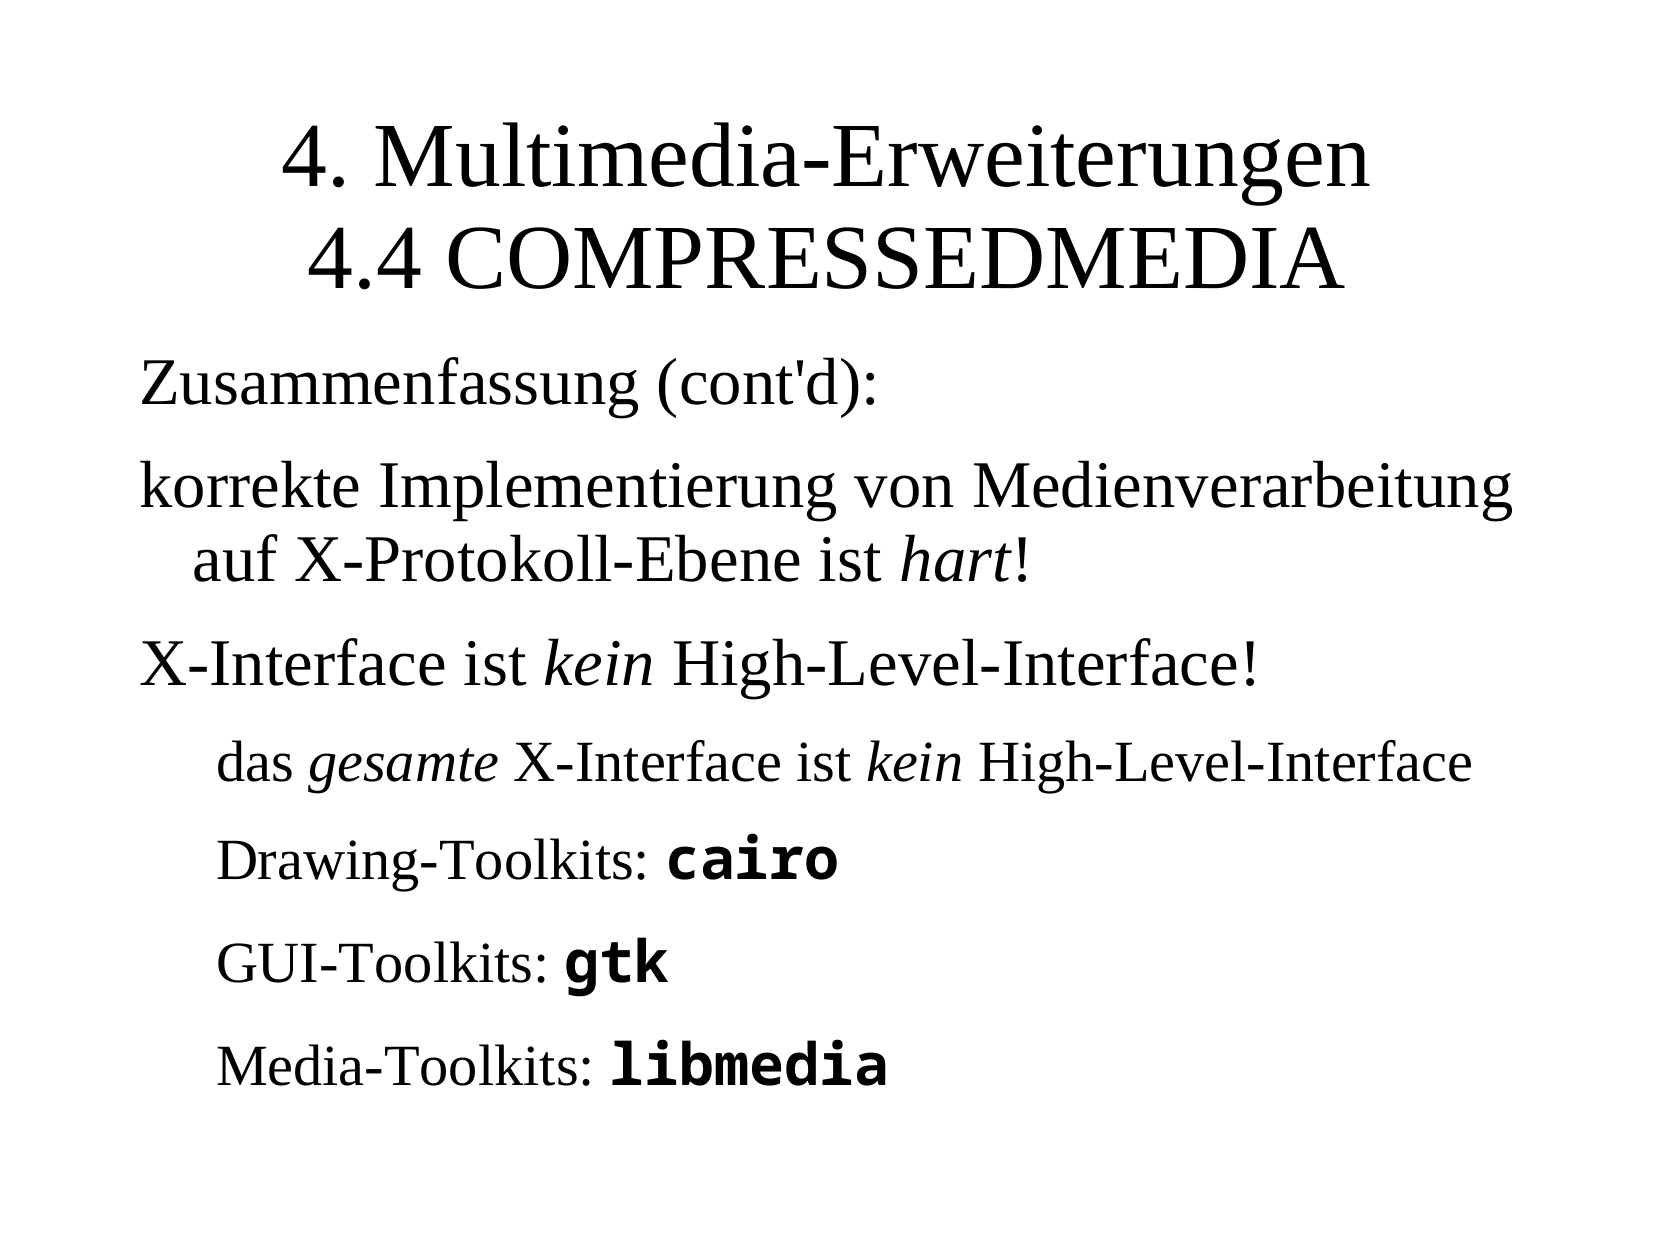

# 4. Multimedia-Erweiterungen 4.4 COMPRESSEDMEDIA
Zusammenfassung (cont'd):
korrekte Implementierung von Medienverarbeitung auf X-Protokoll-Ebene ist hart!
X-Interface ist kein High-Level-Interface!
das gesamte X-Interface ist kein High-Level-Interface
Drawing-Toolkits: cairo
GUI-Toolkits: gtk
Media-Toolkits: libmedia